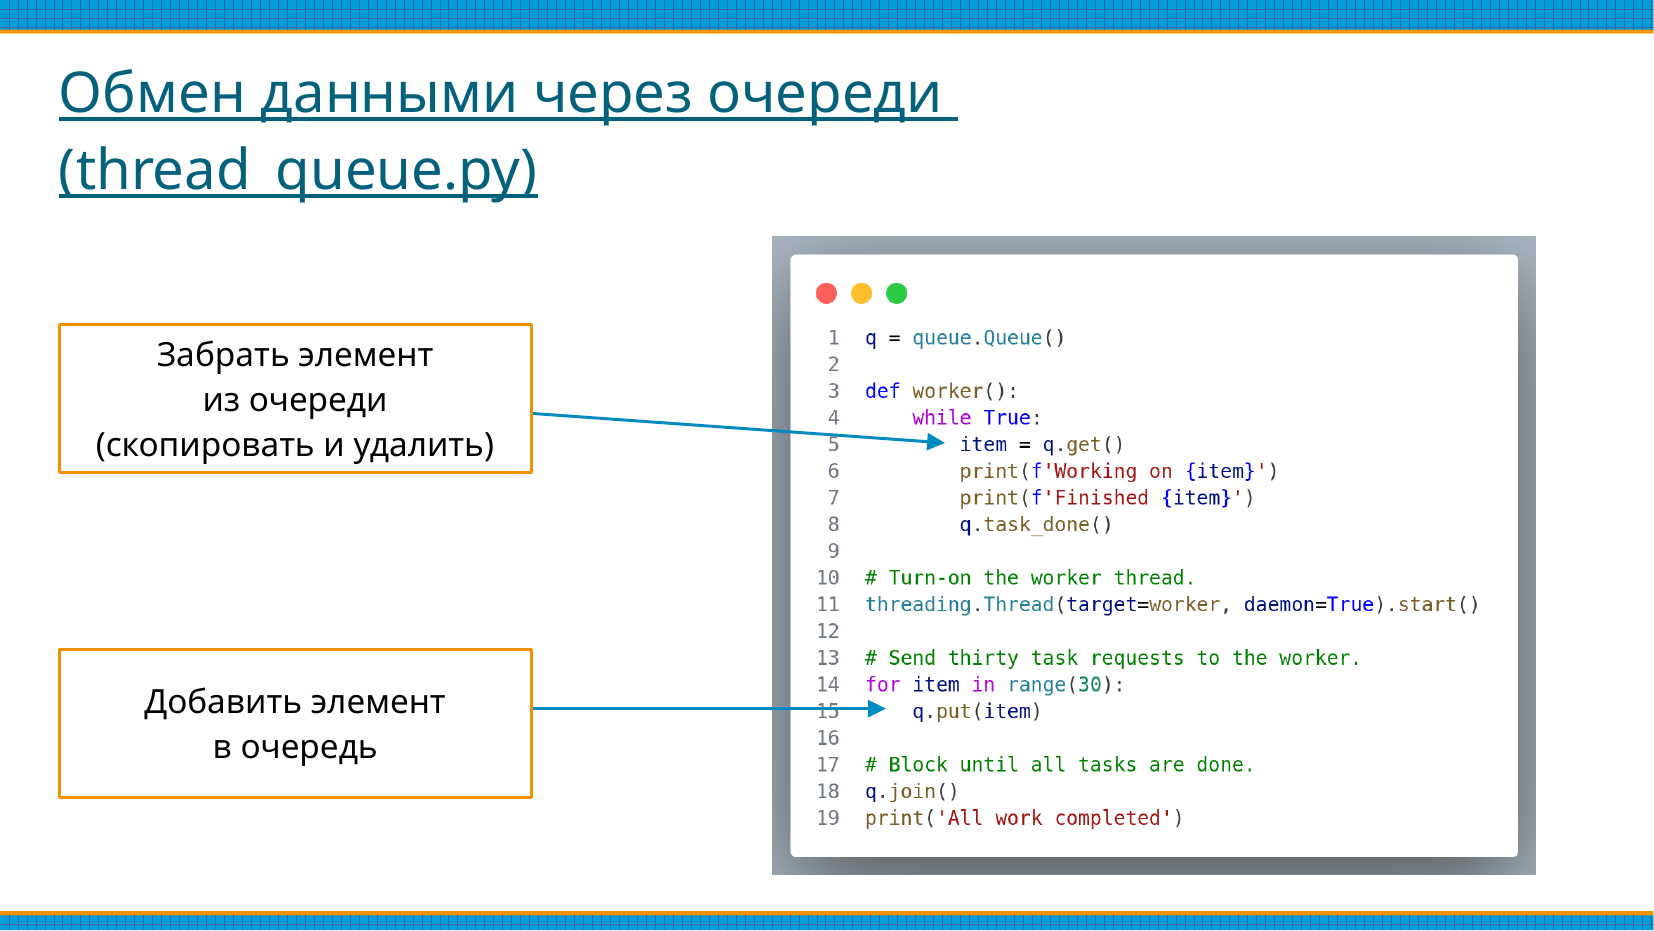

# Обмен данными через очереди (thread_queue.py)
Забрать элемент
 из очереди
(скопировать и удалить)
Добавить элемент
 в очередь